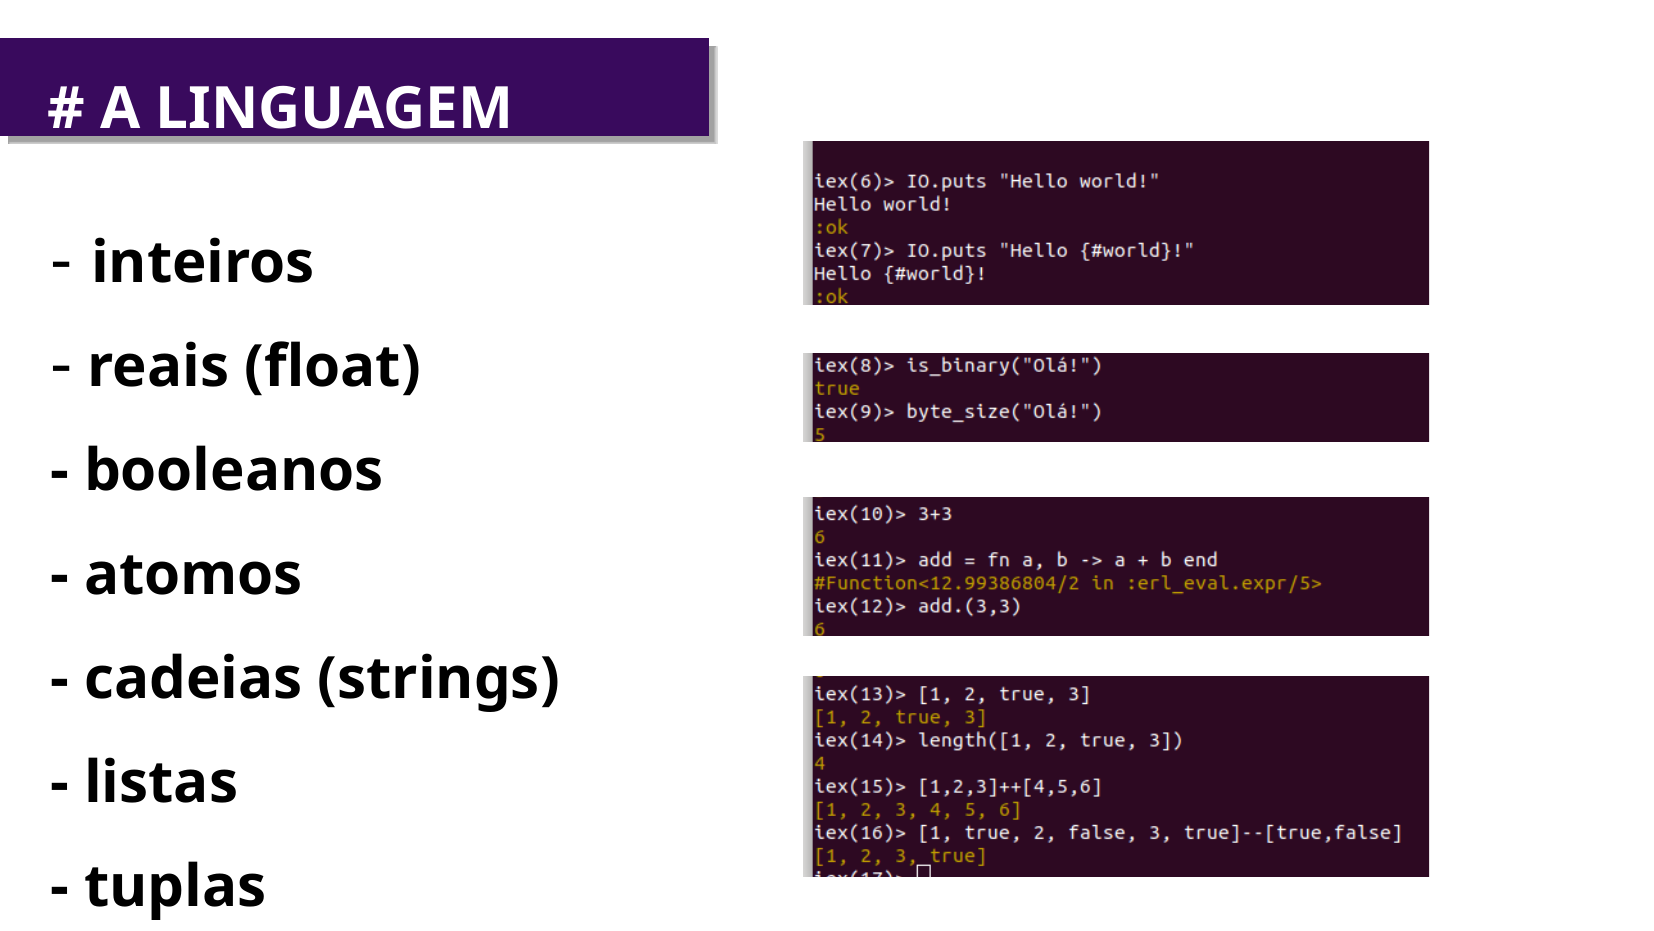

# A LINGUAGEM
- inteiros
- reais (float)
- booleanos
- atomos
- cadeias (strings)
- listas
- tuplas
#